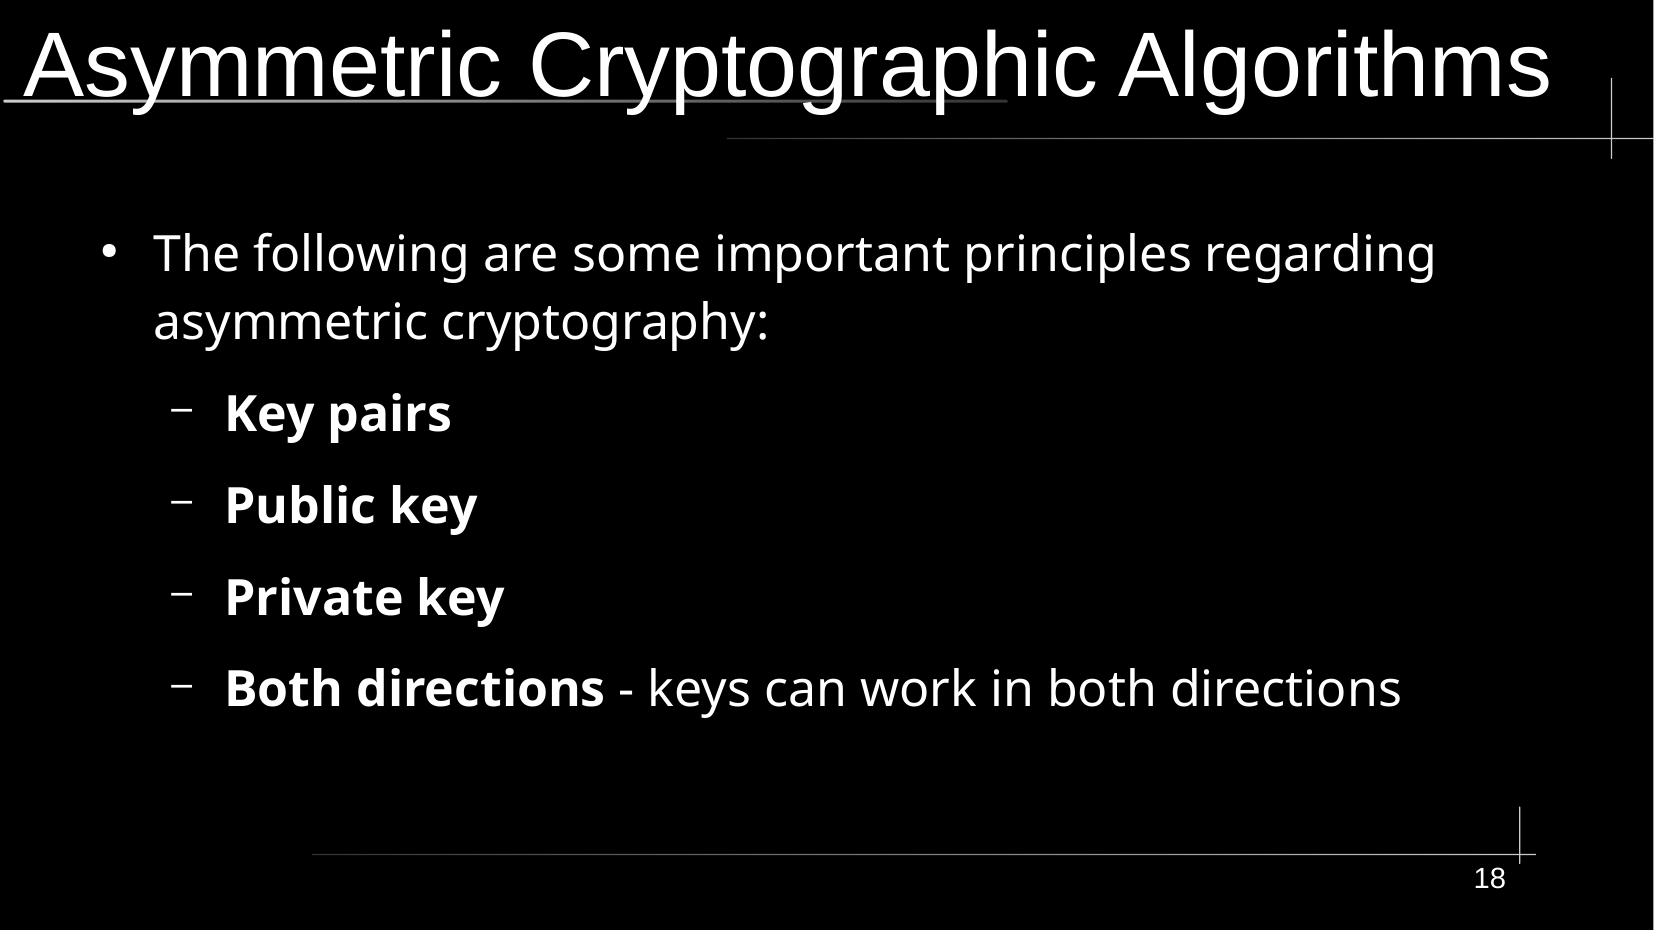

# Asymmetric Cryptographic Algorithms
The following are some important principles regarding asymmetric cryptography:
Key pairs
Public key
Private key
Both directions - keys can work in both directions
18